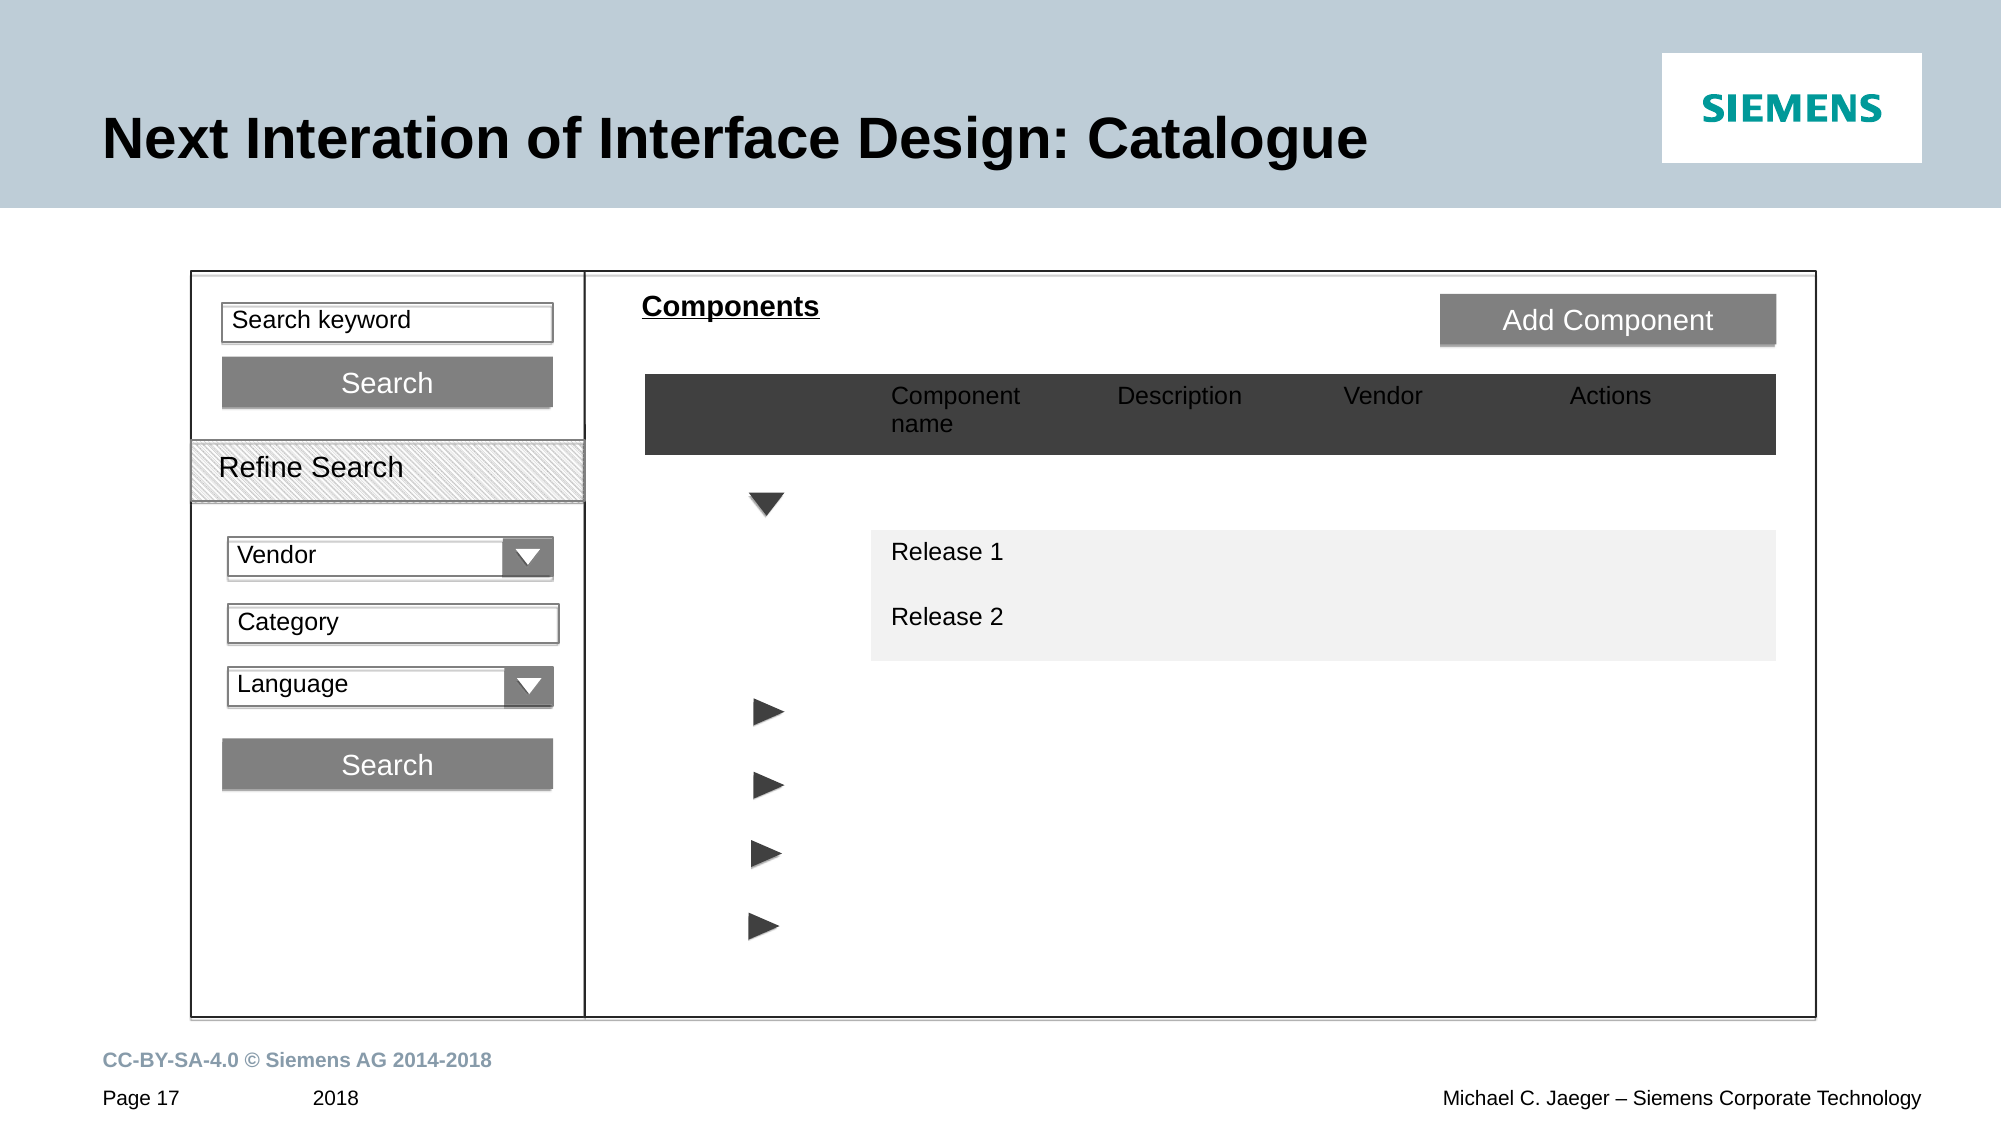

Next Interation of Interface Design: Catalogue
Components
Add Component
Search keyword
Search
| | Component name | Description | Vendor | Actions |
| --- | --- | --- | --- | --- |
| | | | | |
| | Release 1 | | | |
| | Release 2 | | | |
| | | | | |
| | | | | |
| | | | | |
| | | | | |
Refine Search
Vendor
Category
Language
Search